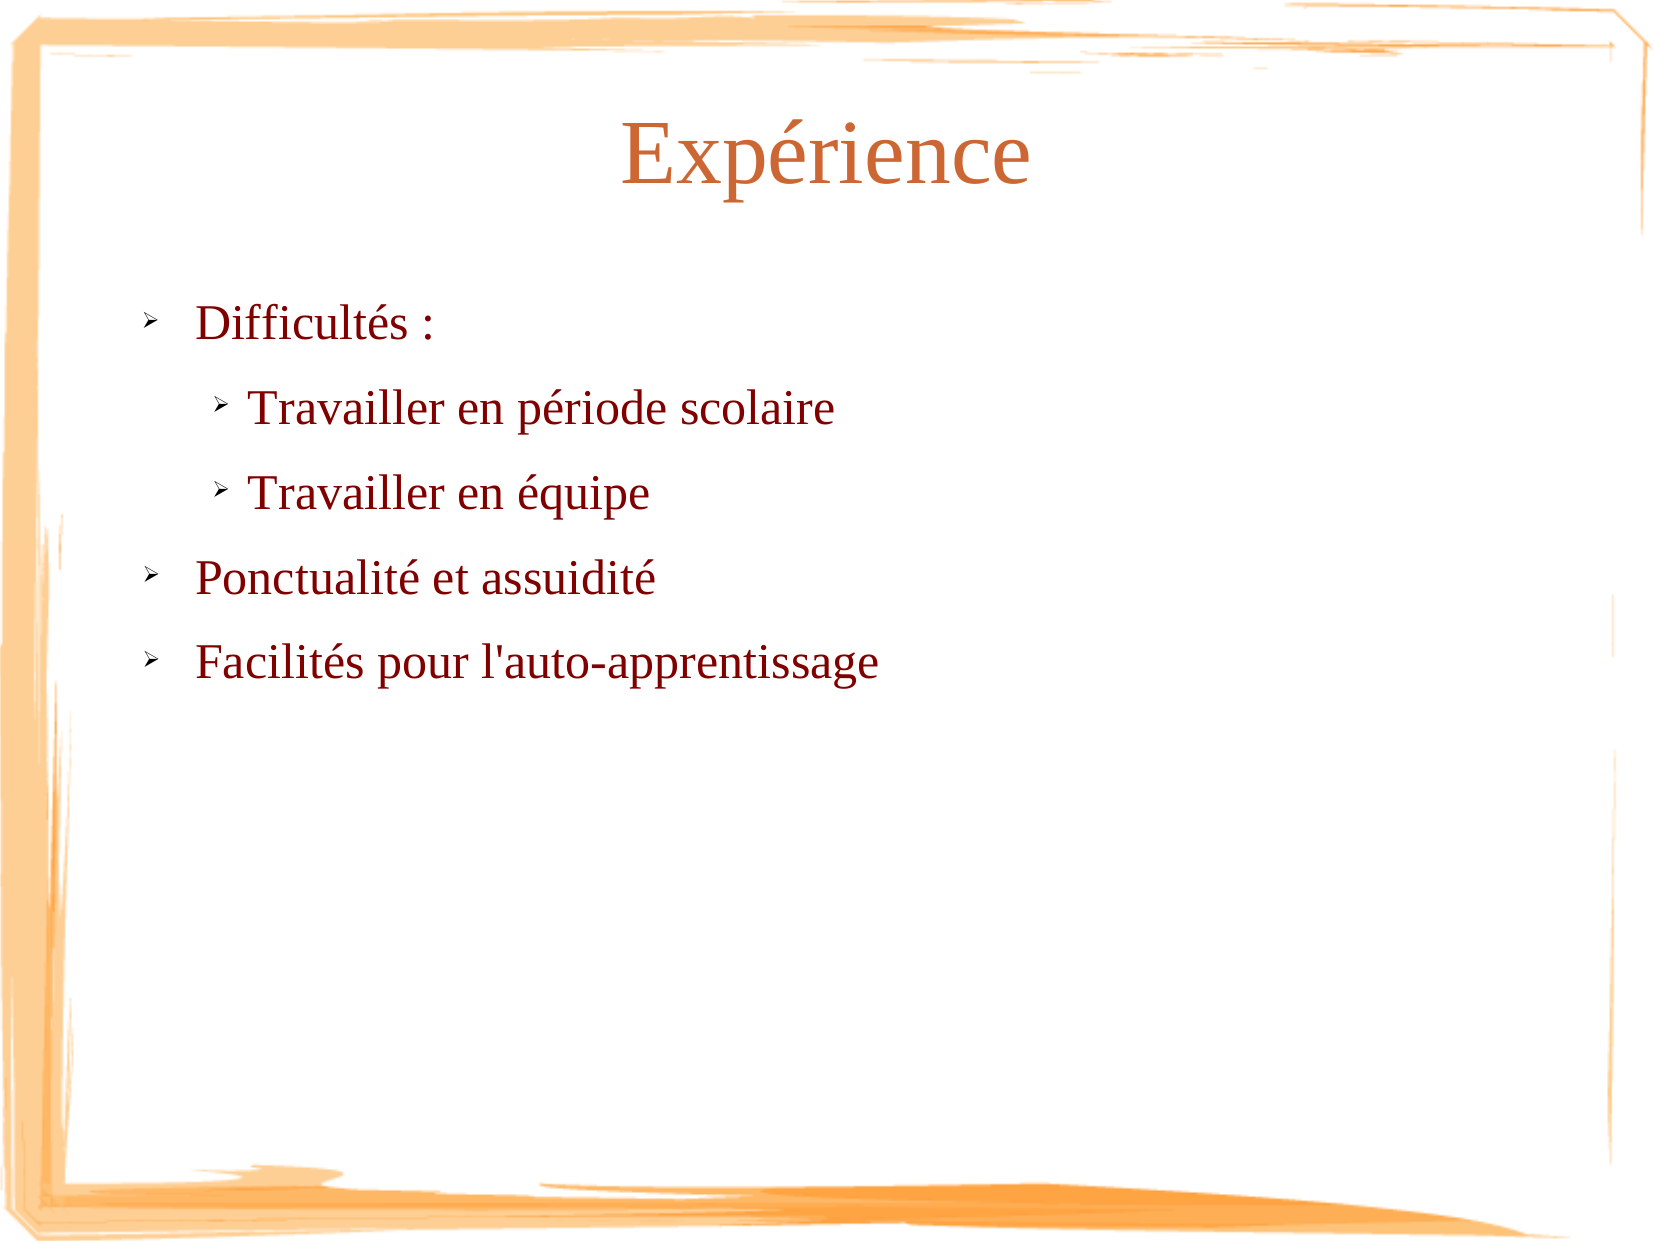

# Expérience
Difficultés :
Travailler en période scolaire
Travailler en équipe
Ponctualité et assuidité
Facilités pour l'auto-apprentissage